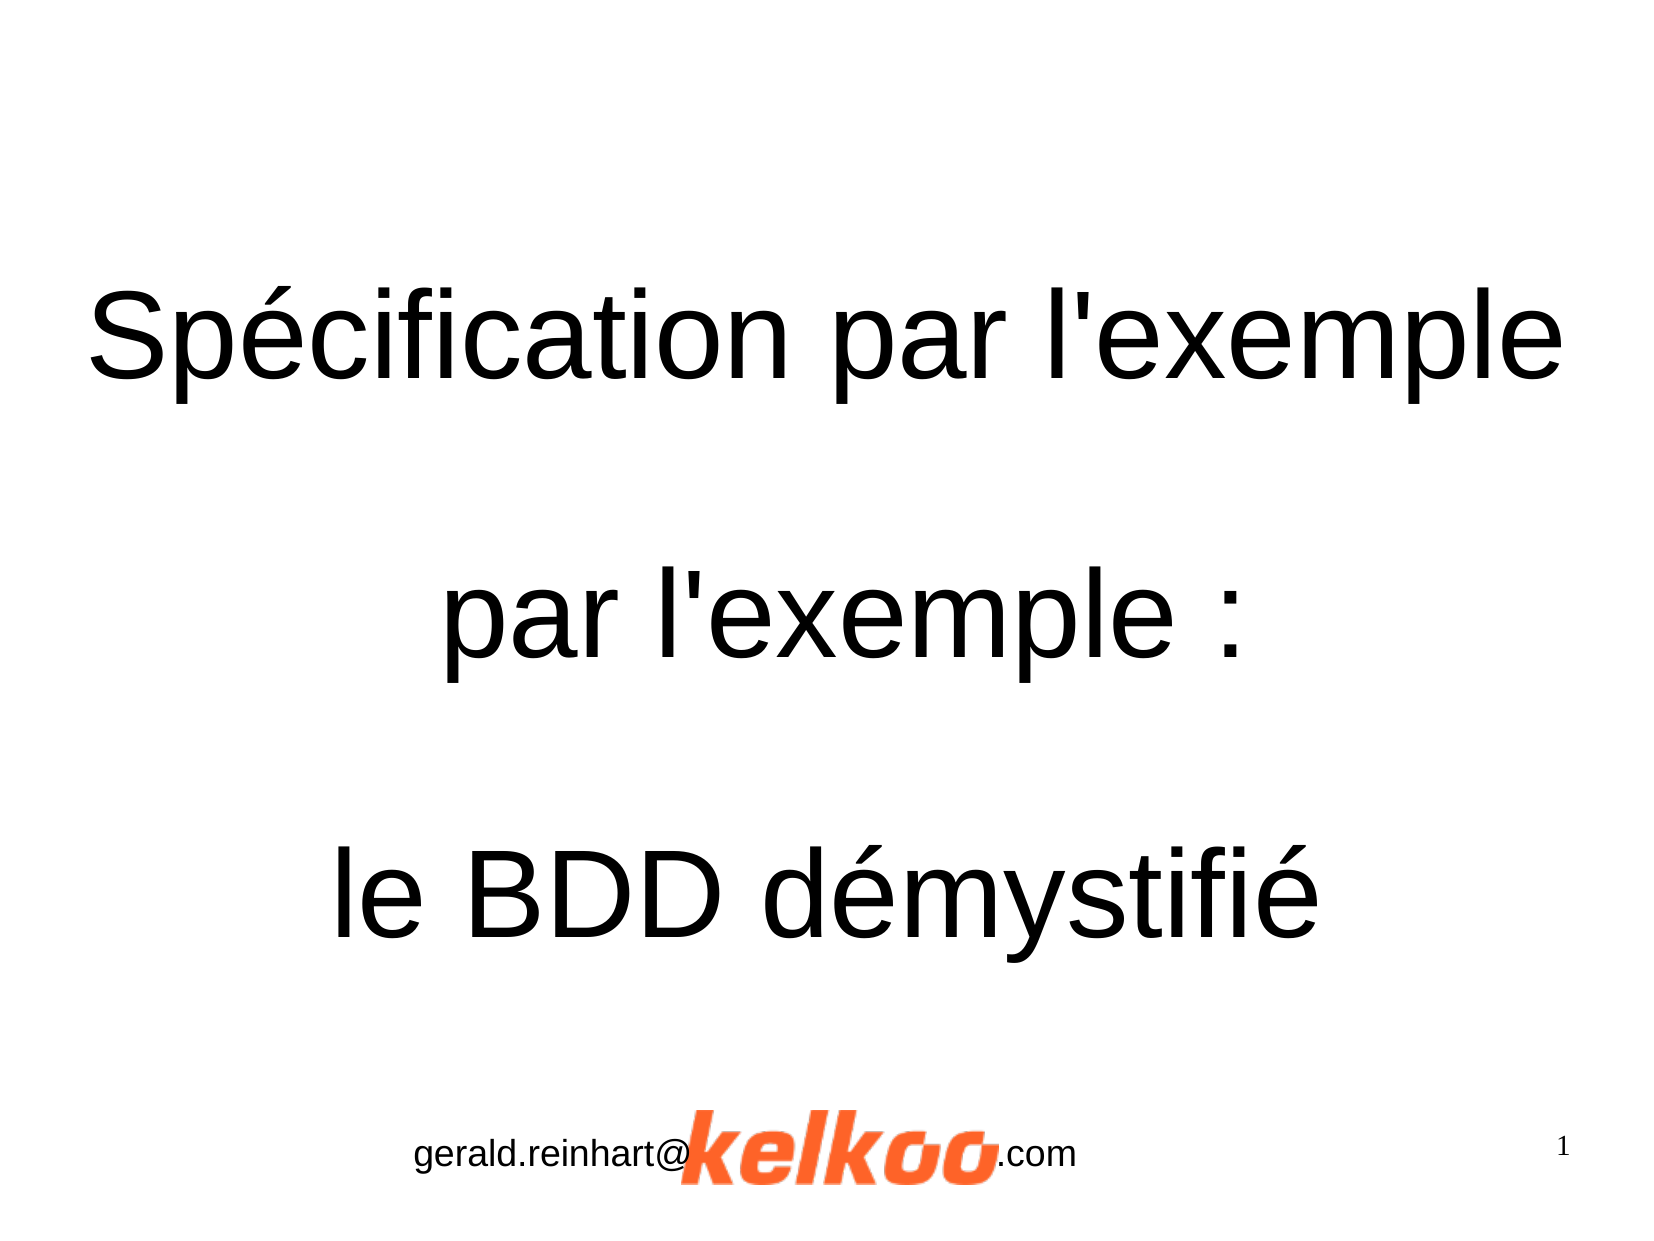

Spécification par l'exemple
 par l'exemple :
le BDD démystifié
gerald.reinhart@ .com
1